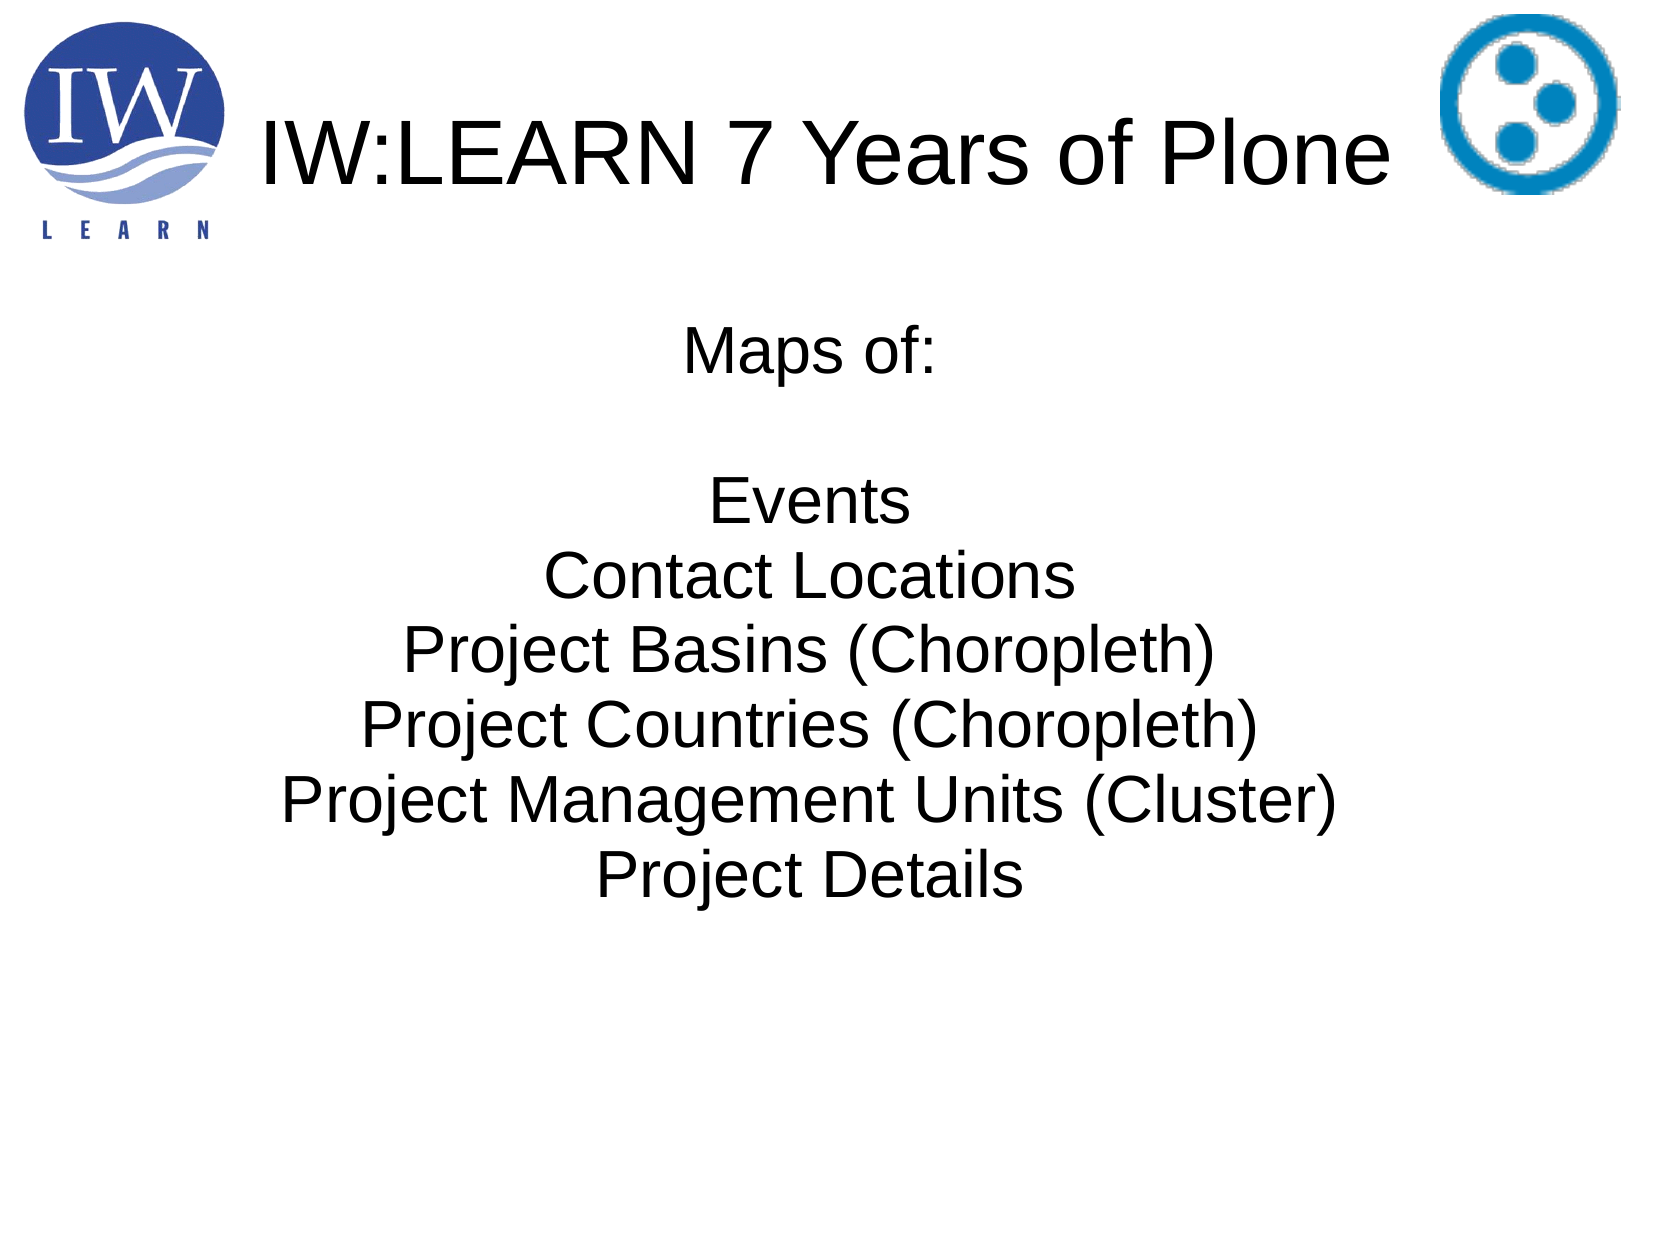

# IW:LEARN 7 Years of Plone
Maps of:
Events
Contact Locations
Project Basins (Choropleth)
Project Countries (Choropleth)
Project Management Units (Cluster)
Project Details